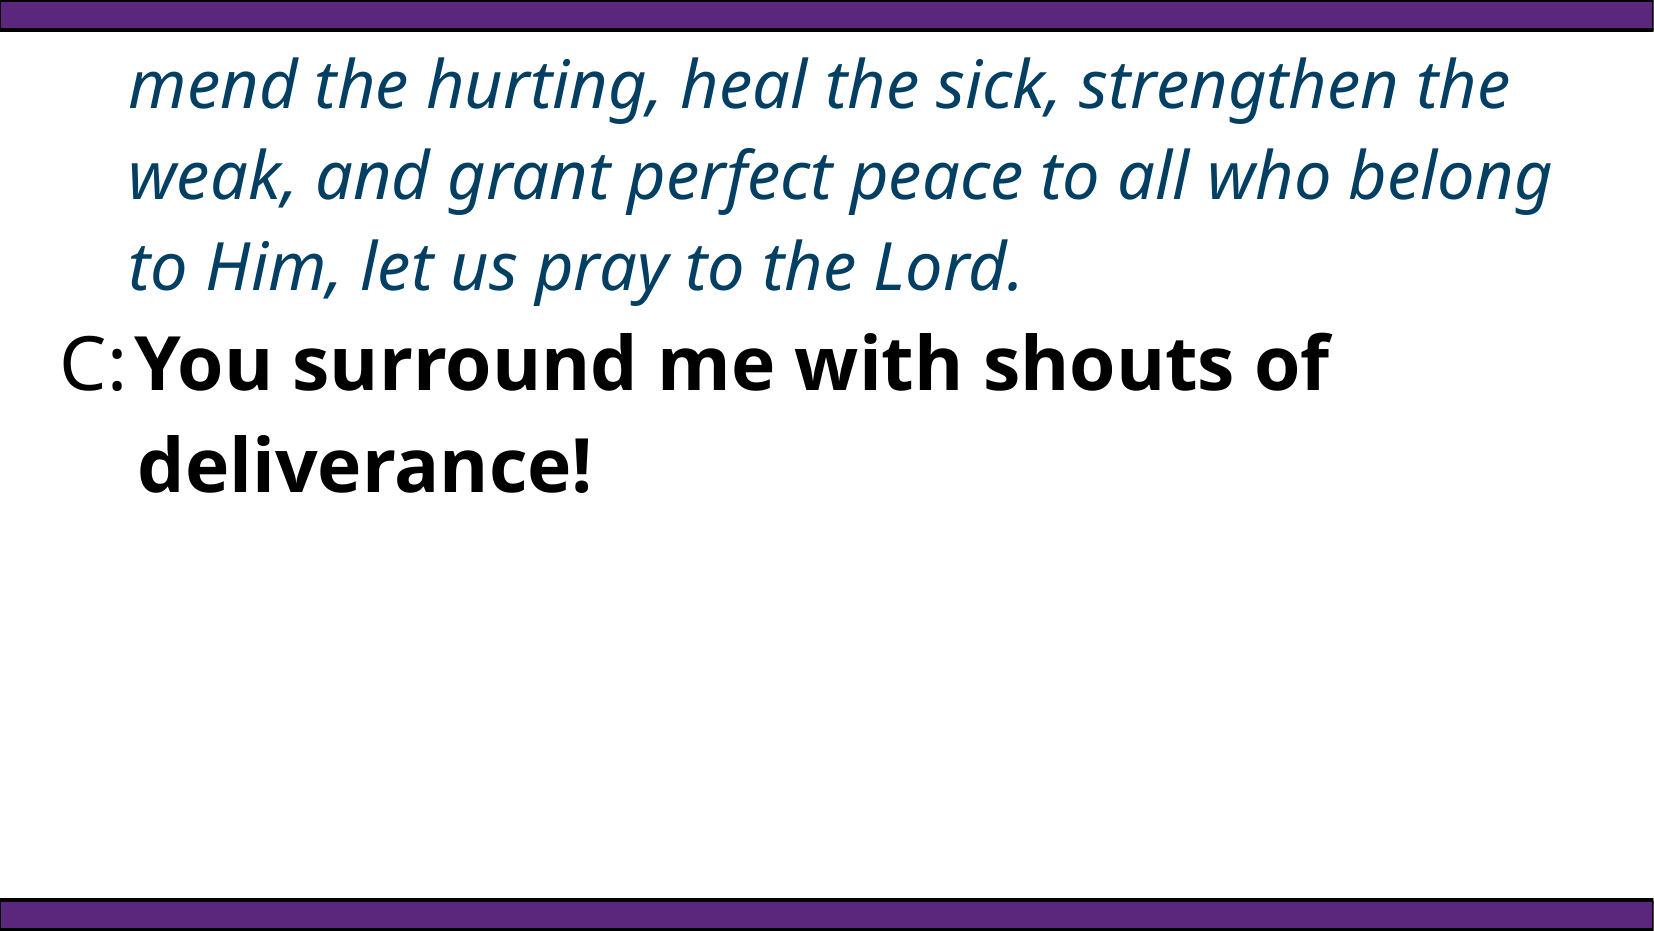

mend the hurting, heal the sick, strengthen the
 weak, and grant perfect peace to all who belong
 to Him, let us pray to the Lord.
C:	You surround me with shouts of
 deliverance!